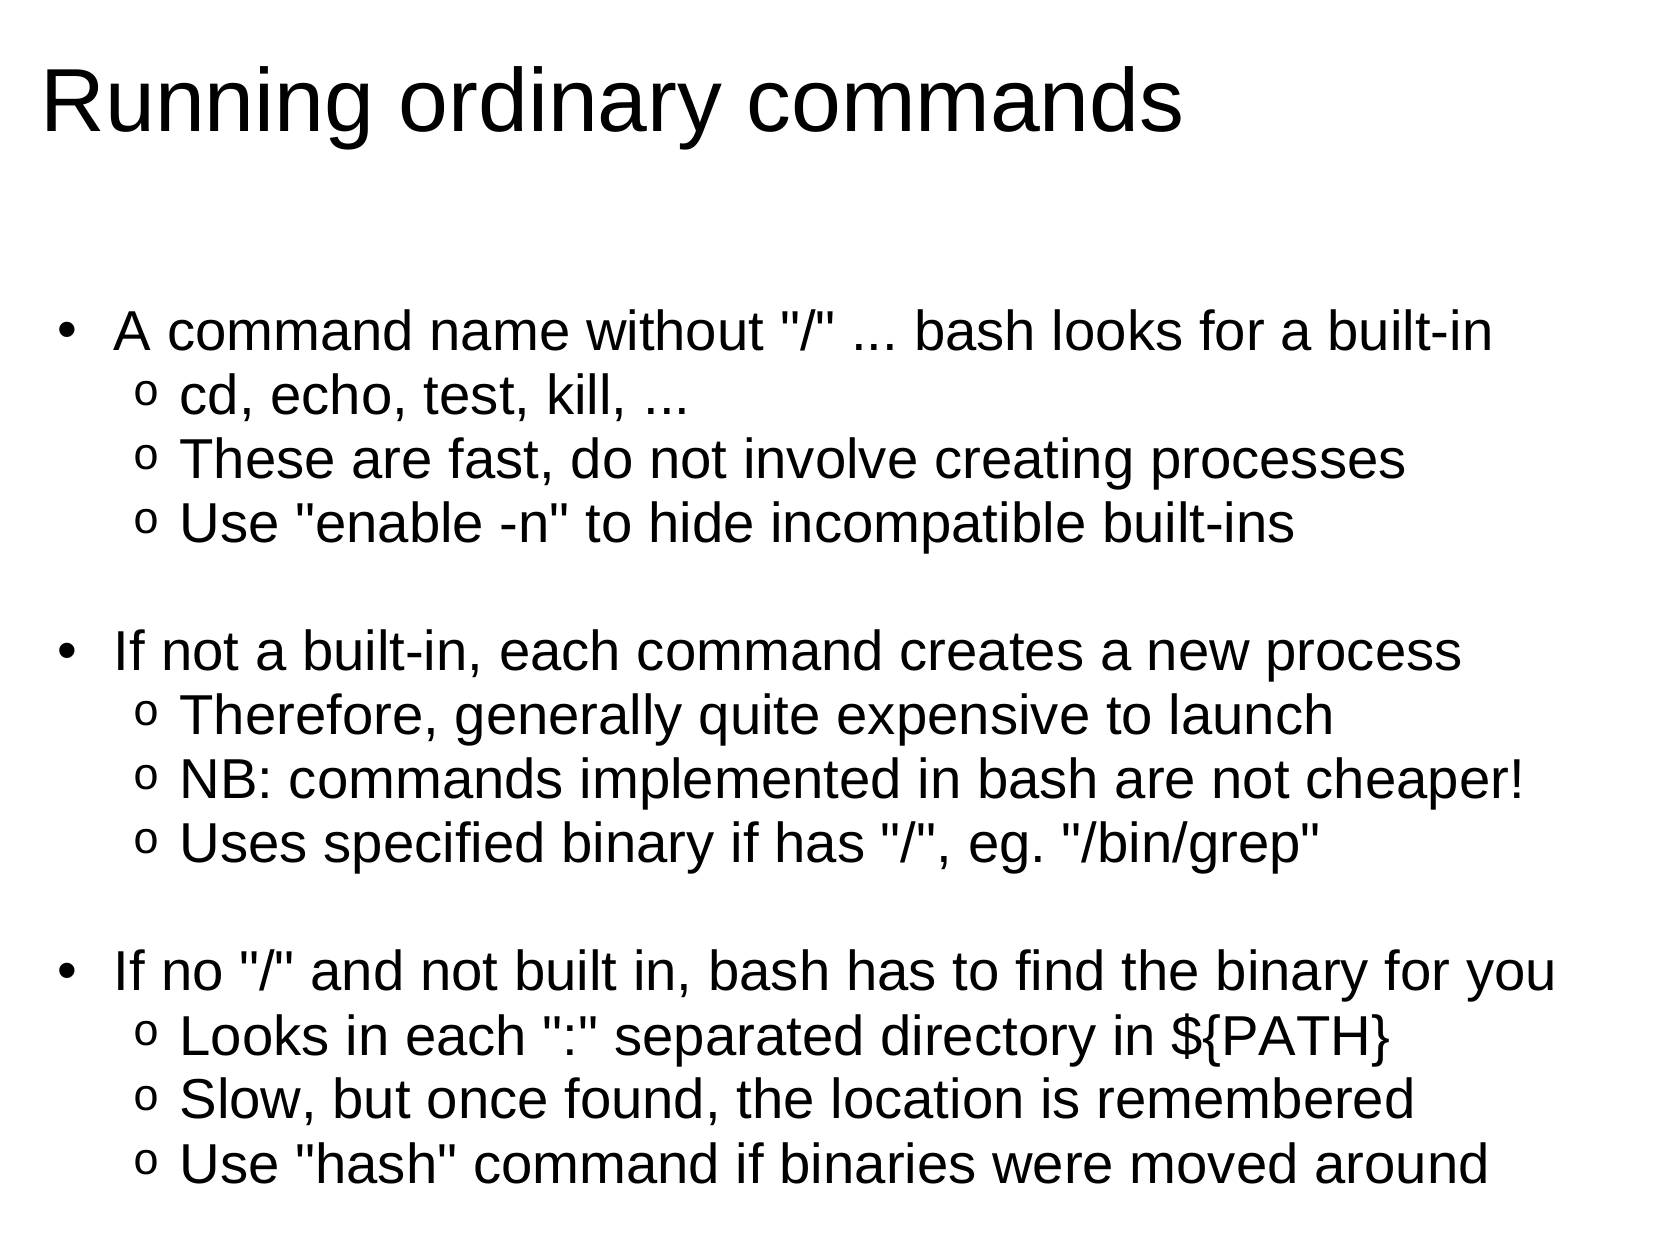

# Running ordinary commands
A command name without "/" ... bash looks for a built-in
cd, echo, test, kill, ...
These are fast, do not involve creating processes
Use "enable -n" to hide incompatible built-ins
If not a built-in, each command creates a new process
Therefore, generally quite expensive to launch
NB: commands implemented in bash are not cheaper!
Uses specified binary if has "/", eg. "/bin/grep"
If no "/" and not built in, bash has to find the binary for you
Looks in each ":" separated directory in ${PATH}
Slow, but once found, the location is remembered
Use "hash" command if binaries were moved around